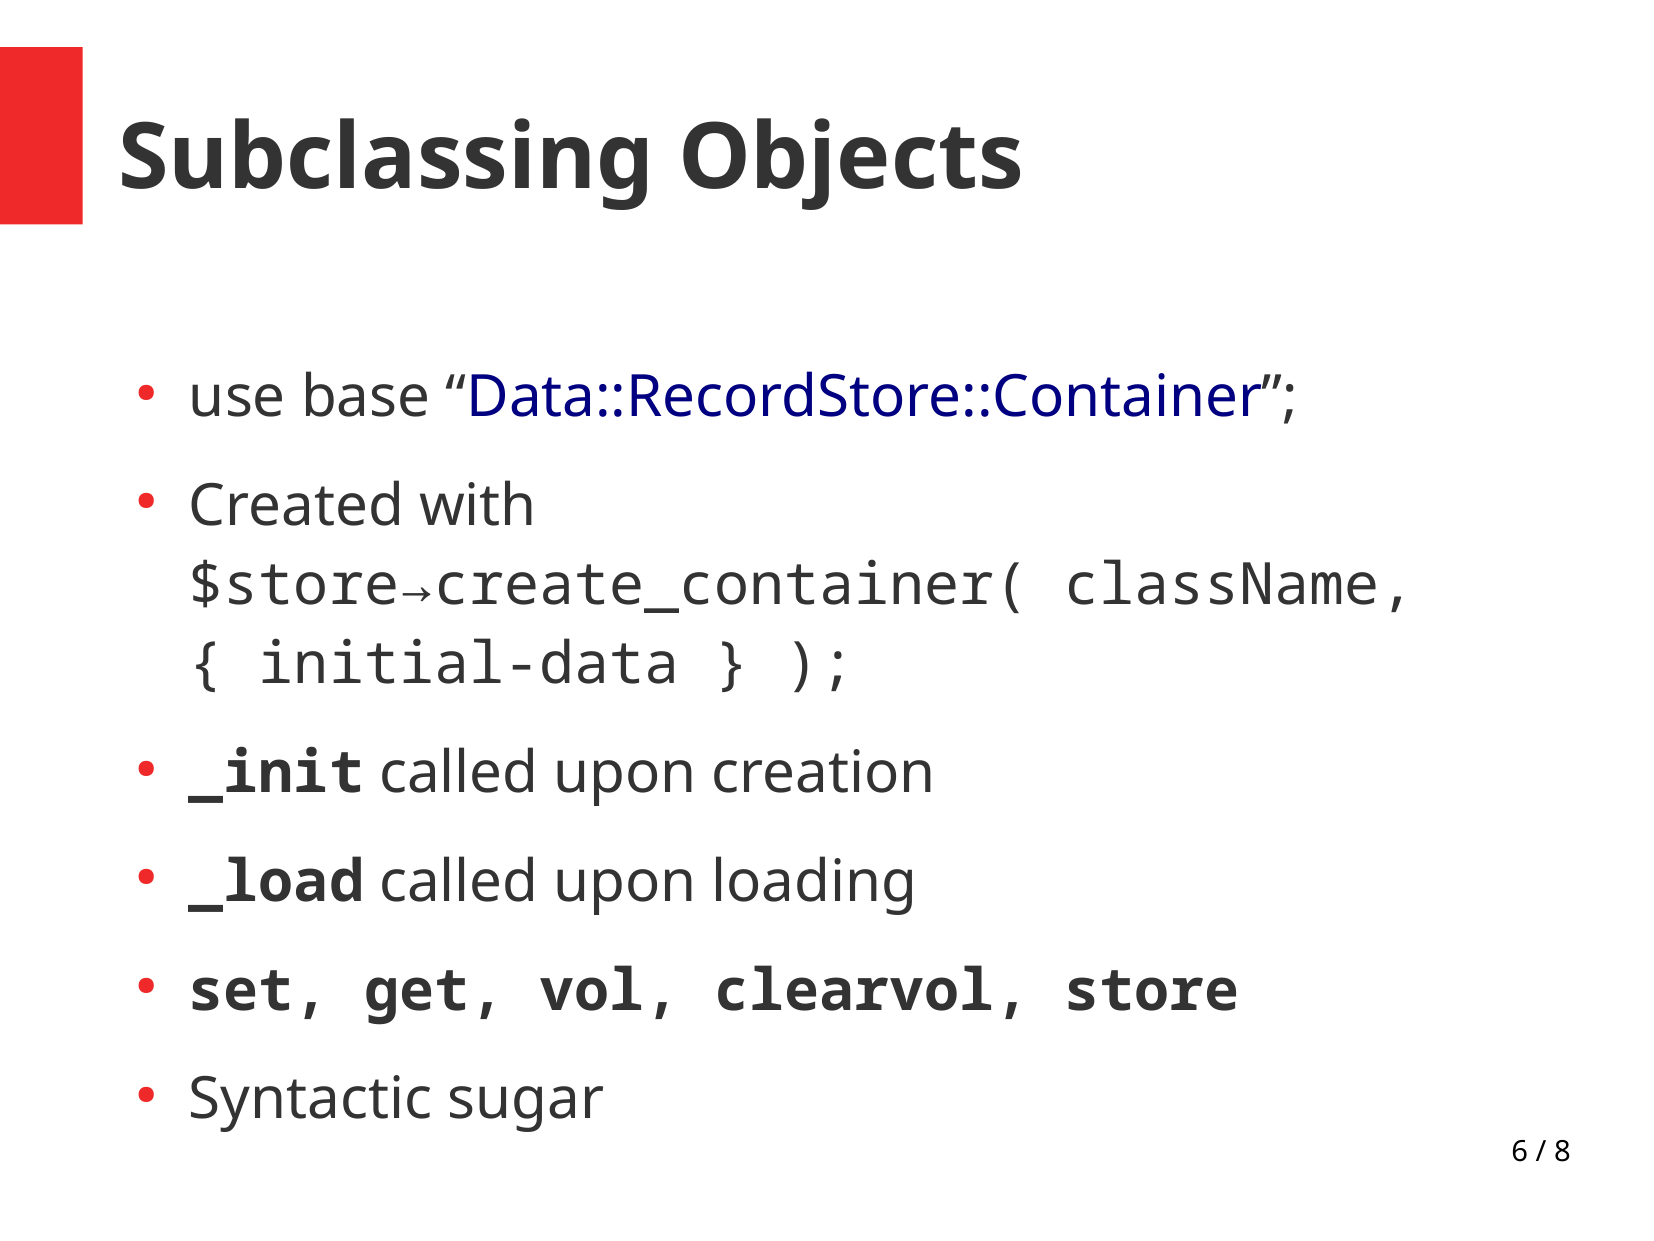

# Subclassing Objects
use base “Data::RecordStore::Container”;
Created with $store→create_container( className, { initial-data } );
_init called upon creation
_load called upon loading
set, get, vol, clearvol, store
Syntactic sugar
6